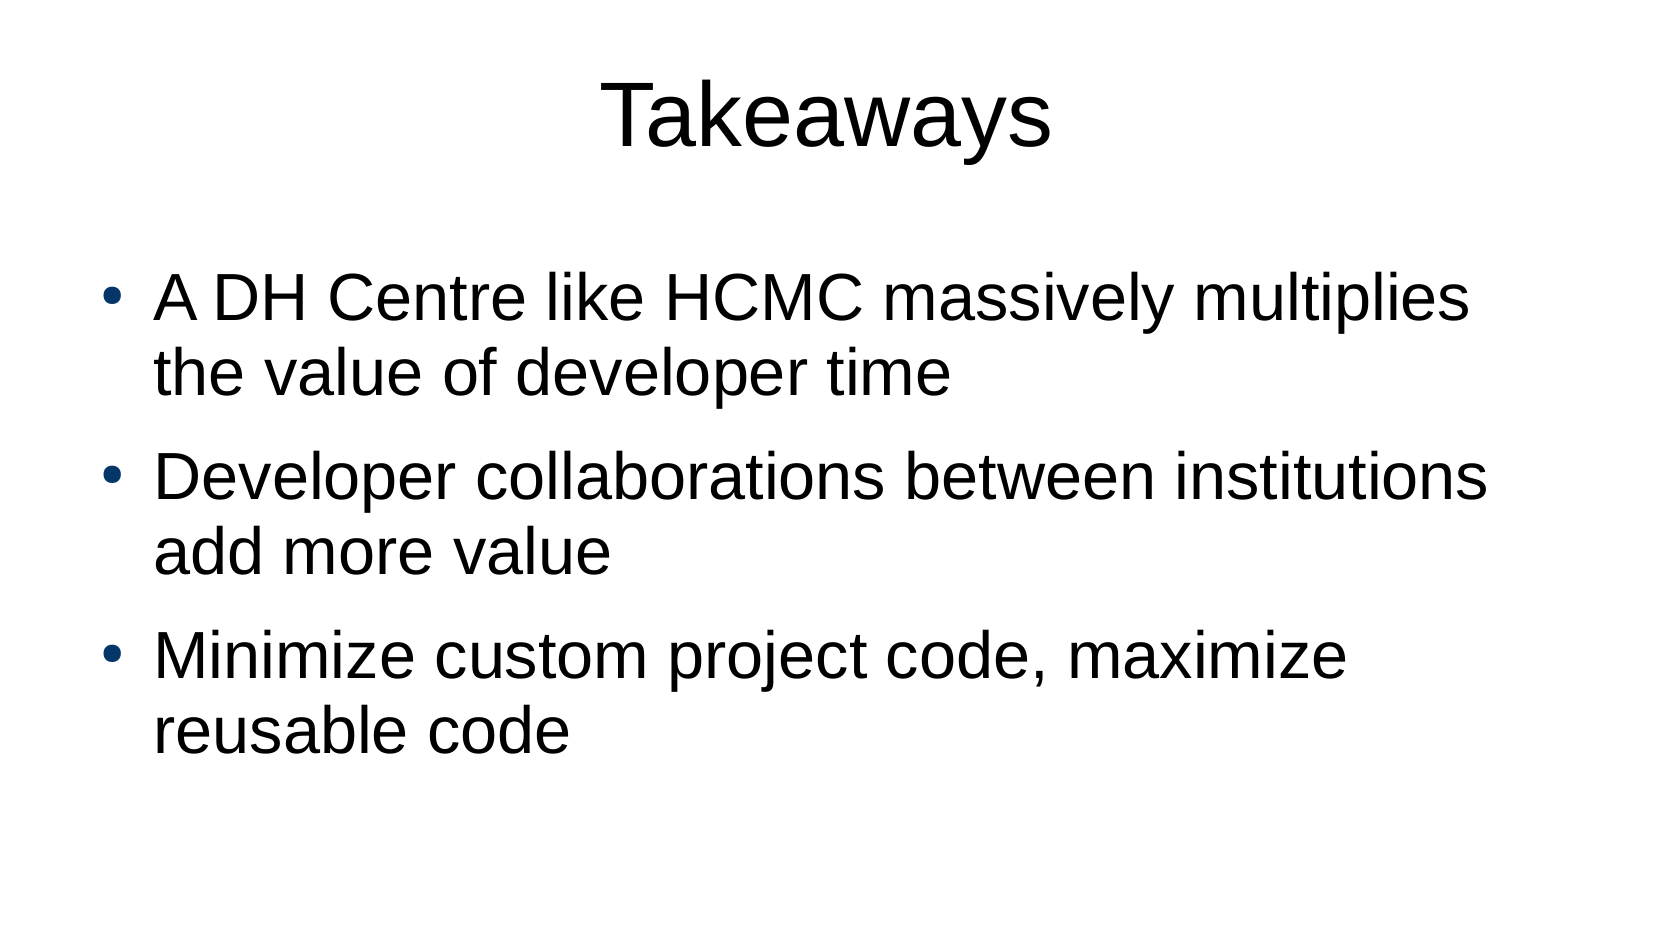

# Takeaways
A DH Centre like HCMC massively multiplies the value of developer time
Developer collaborations between institutions add more value
Minimize custom project code, maximize reusable code